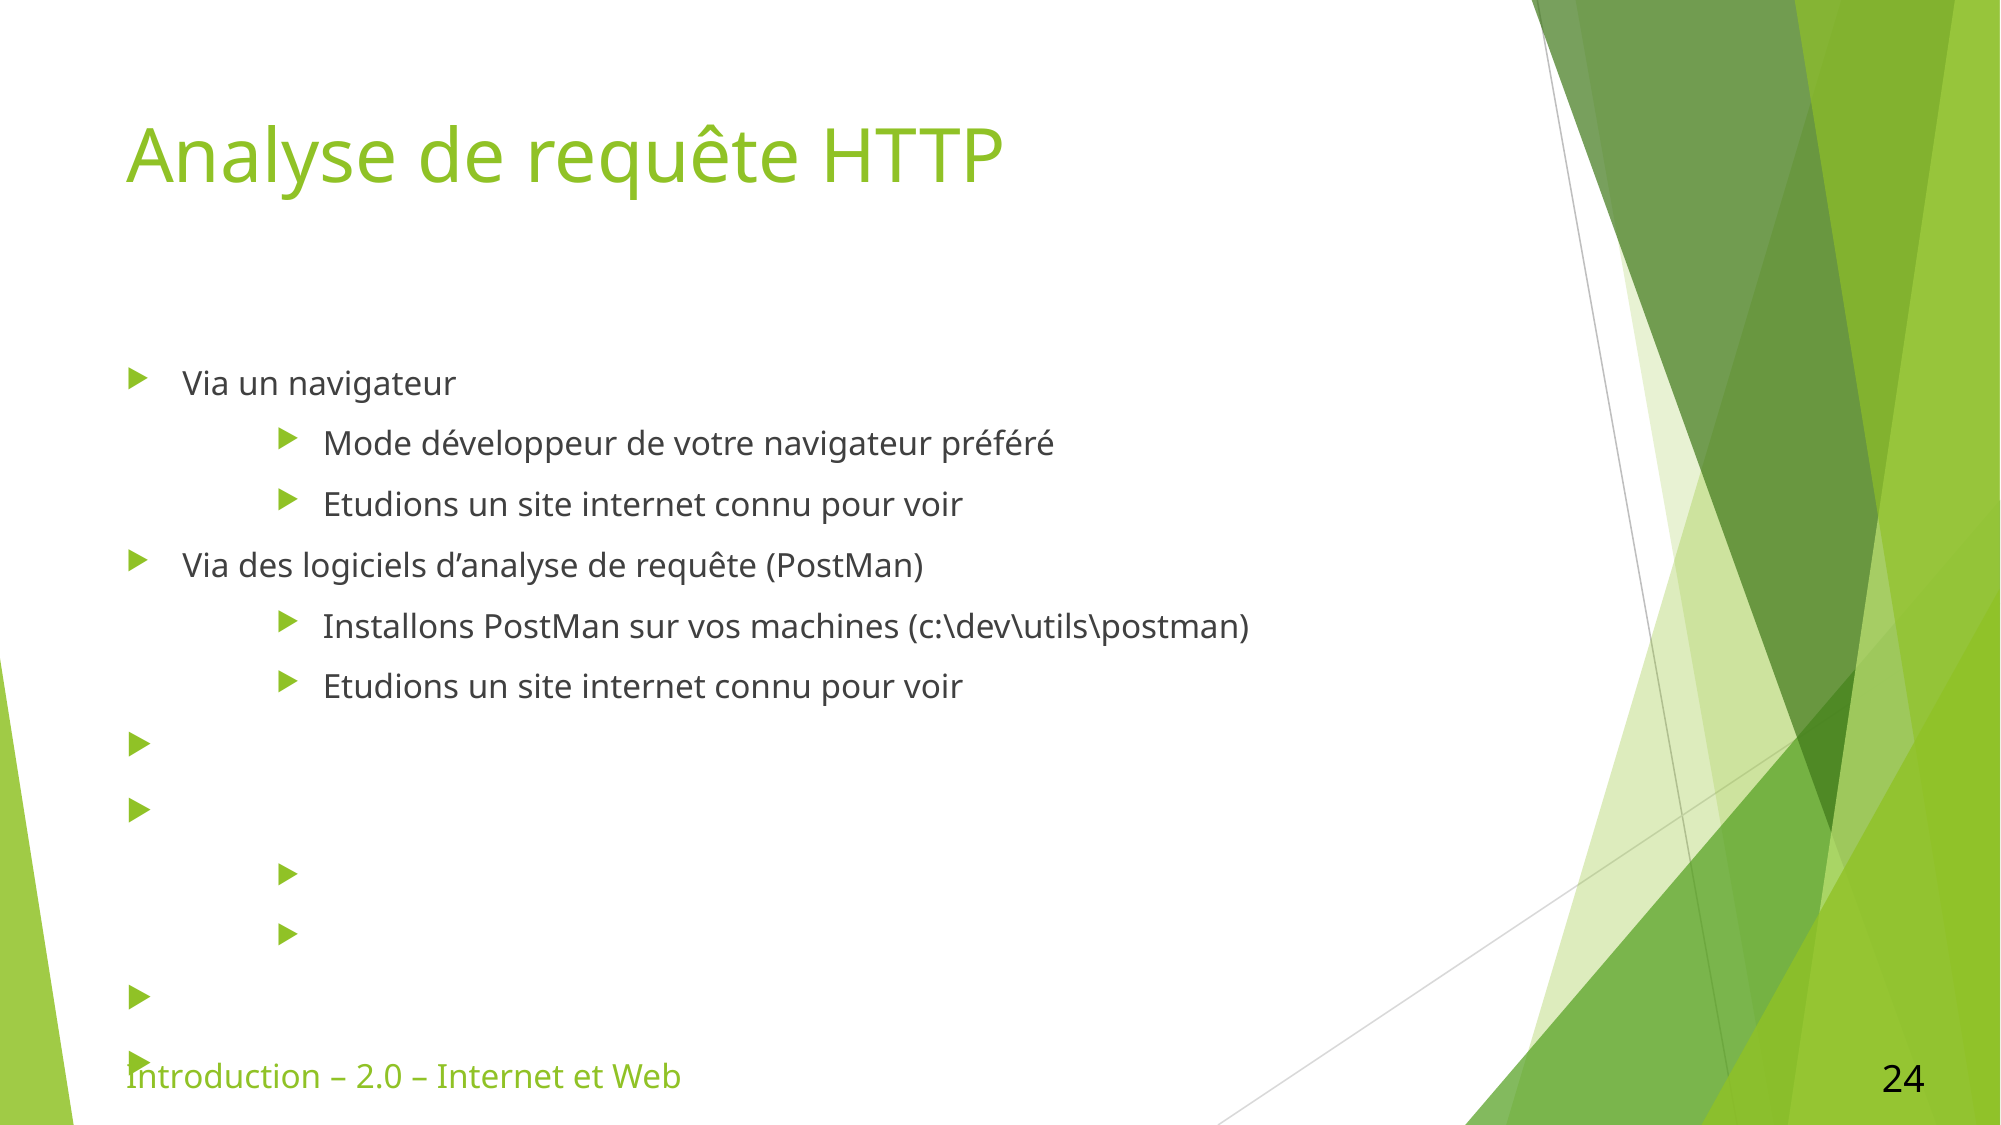

# Analyse de requête HTTP
Via un navigateur
Mode développeur de votre navigateur préféré
Etudions un site internet connu pour voir
Via des logiciels d’analyse de requête (PostMan)
Installons PostMan sur vos machines (c:\dev\utils\postman)
Etudions un site internet connu pour voir
Introduction – 2.0 – Internet et Web